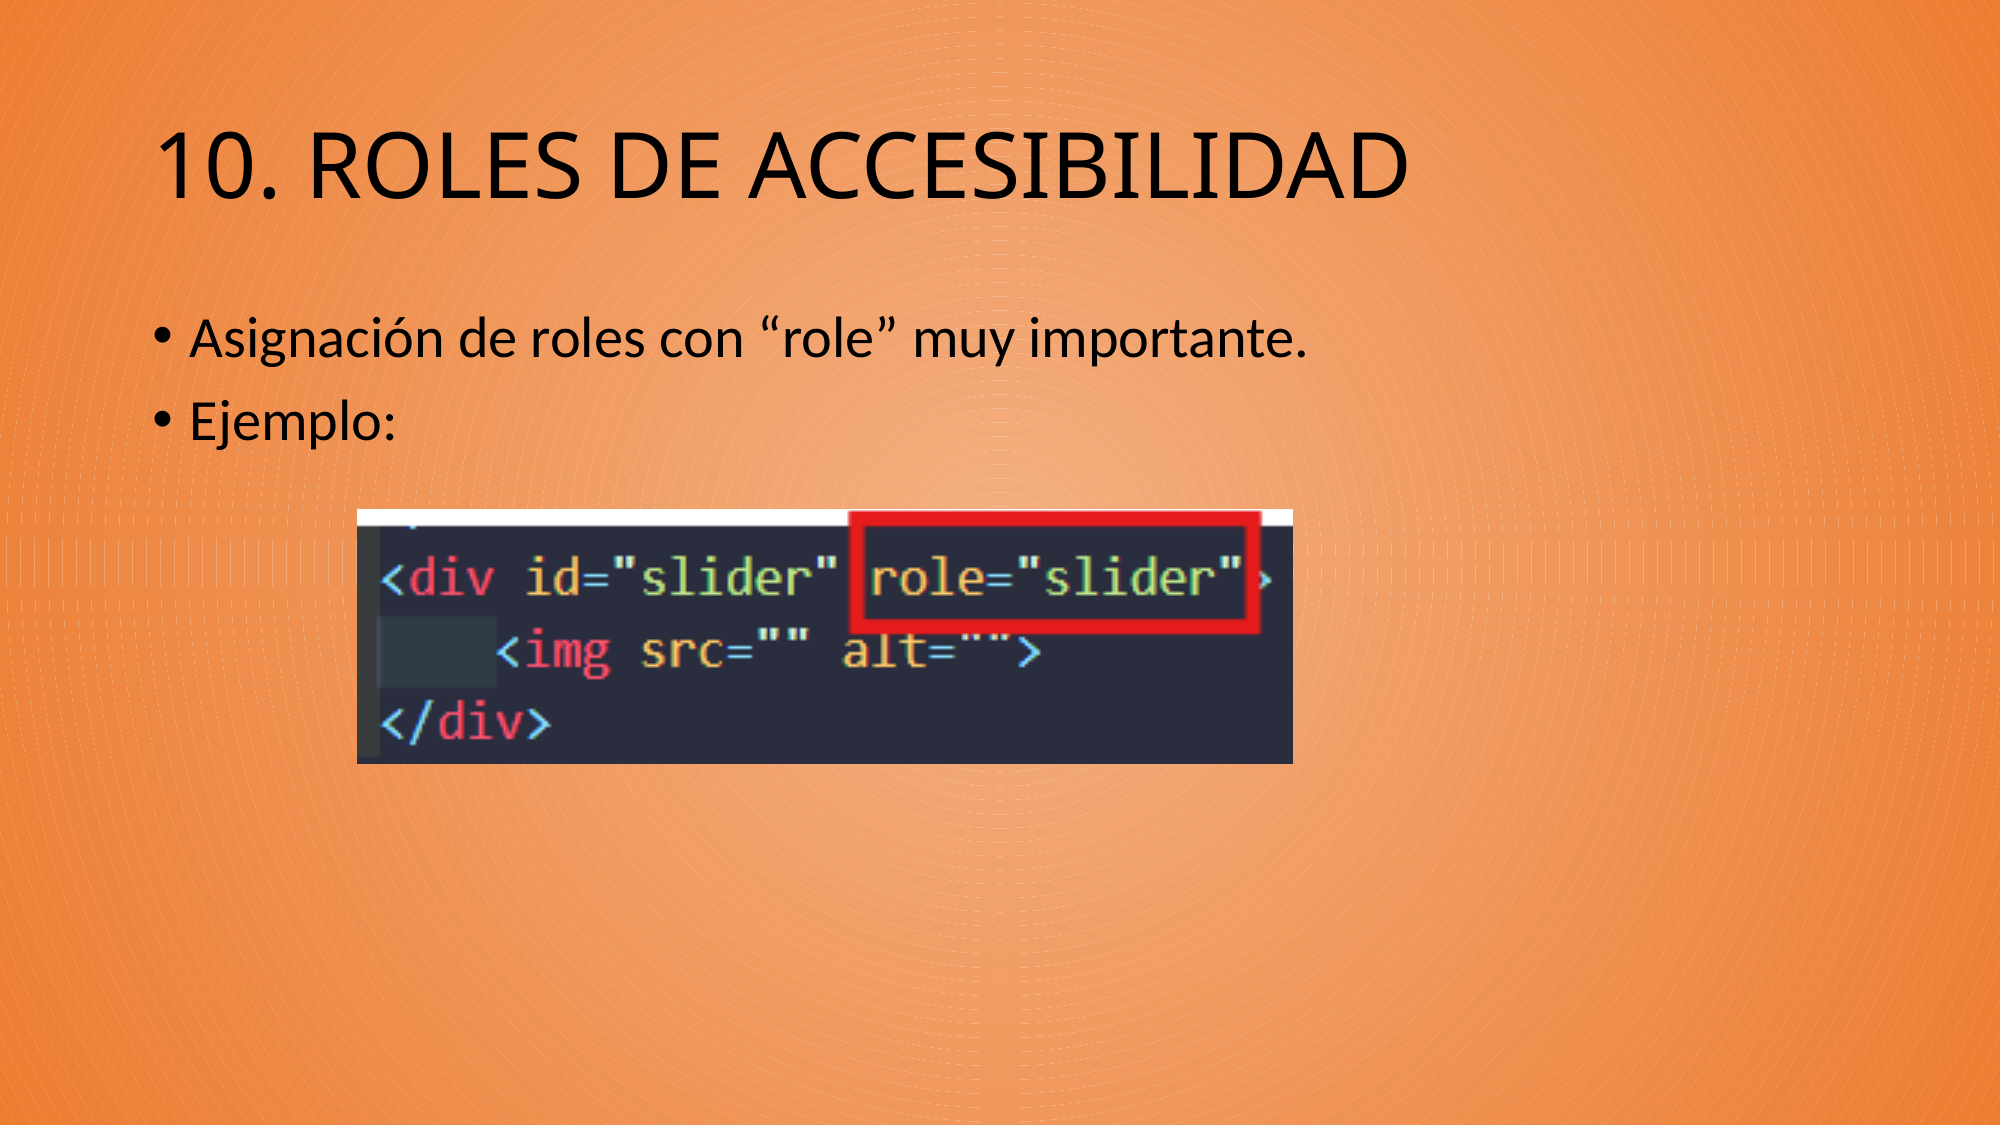

# 10. ROLES DE ACCESIBILIDAD
Asignación de roles con “role” muy importante.
Ejemplo: